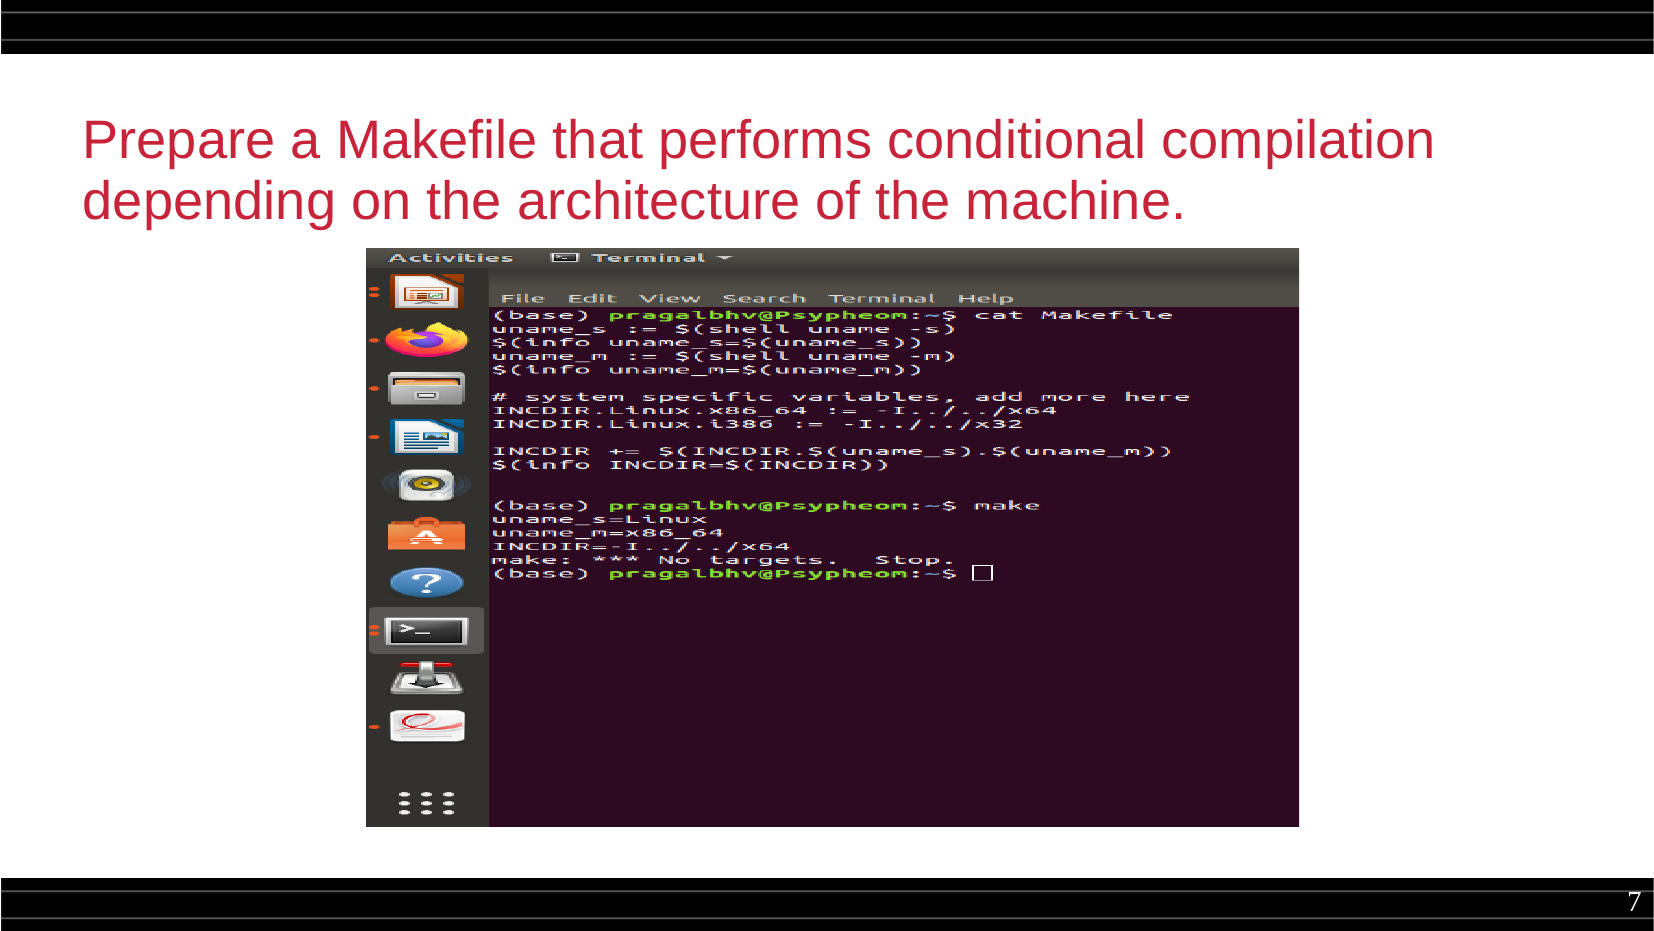

# Prepare a Makefile that performs conditional compilation depending on the architecture of the machine.